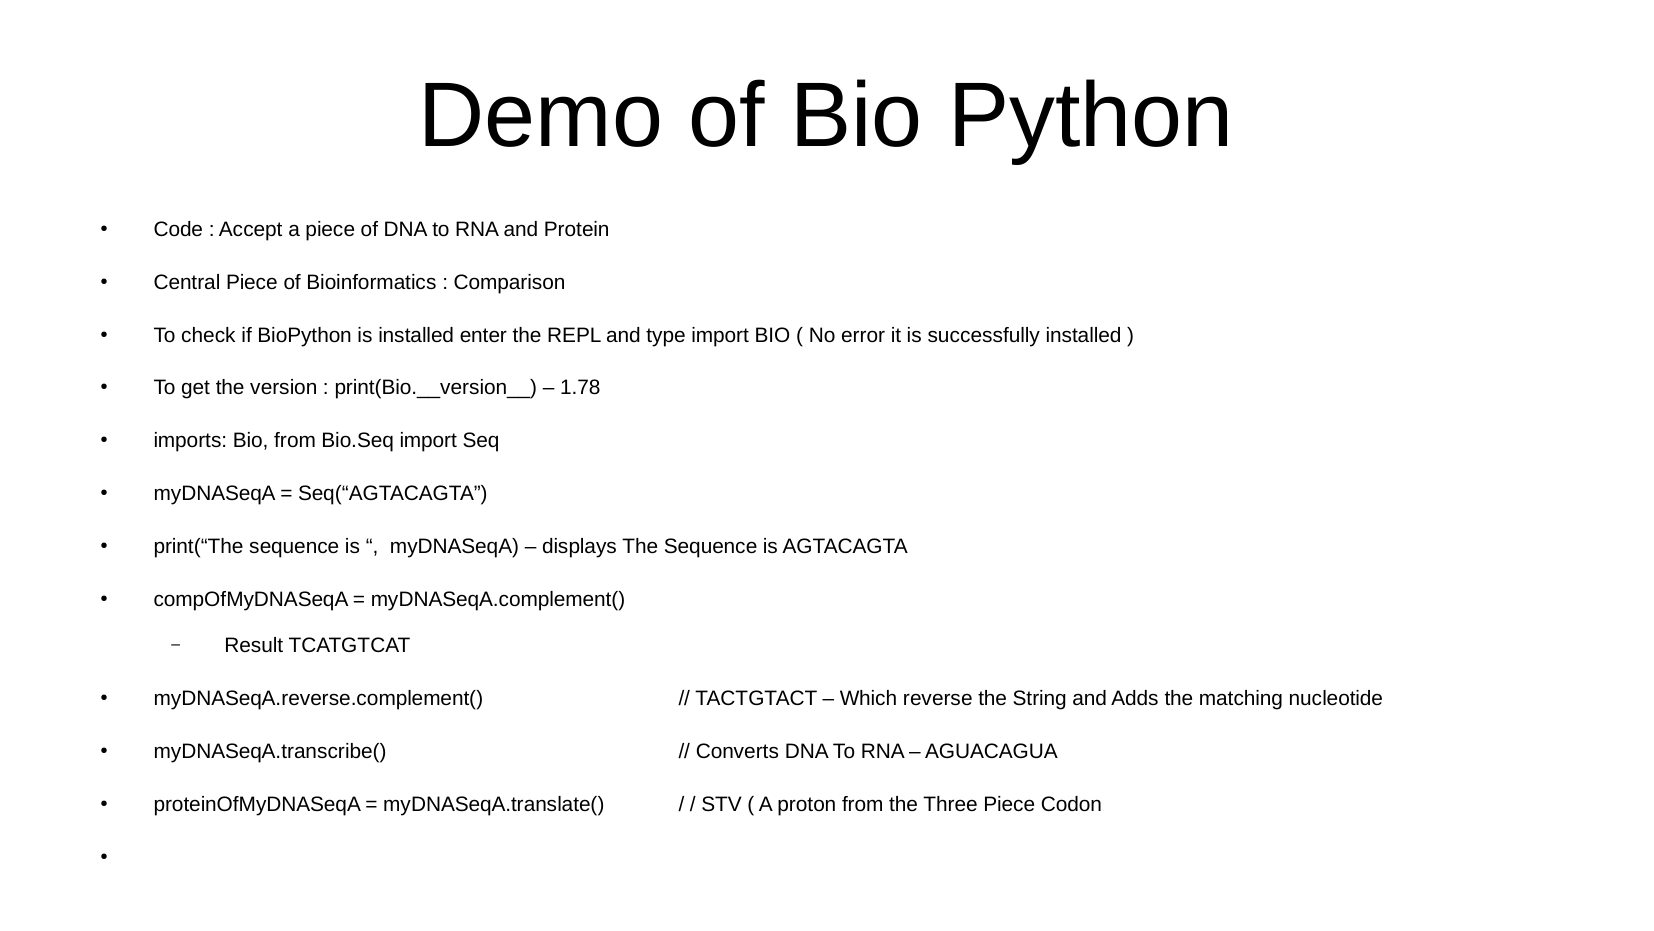

# Demo of Bio Python
Code : Accept a piece of DNA to RNA and Protein
Central Piece of Bioinformatics : Comparison
To check if BioPython is installed enter the REPL and type import BIO ( No error it is successfully installed )
To get the version : print(Bio.__version__) – 1.78
imports: Bio, from Bio.Seq import Seq
myDNASeqA = Seq(“AGTACAGTA”)
print(“The sequence is “, myDNASeqA) – displays The Sequence is AGTACAGTA
compOfMyDNASeqA = myDNASeqA.complement()
Result TCATGTCAT
myDNASeqA.reverse.complement()			// TACTGTACT – Which reverse the String and Adds the matching nucleotide
myDNASeqA.transcribe() 				// Converts DNA To RNA – AGUACAGUA
proteinOfMyDNASeqA = myDNASeqA.translate() 	/ / STV ( A proton from the Three Piece Codon